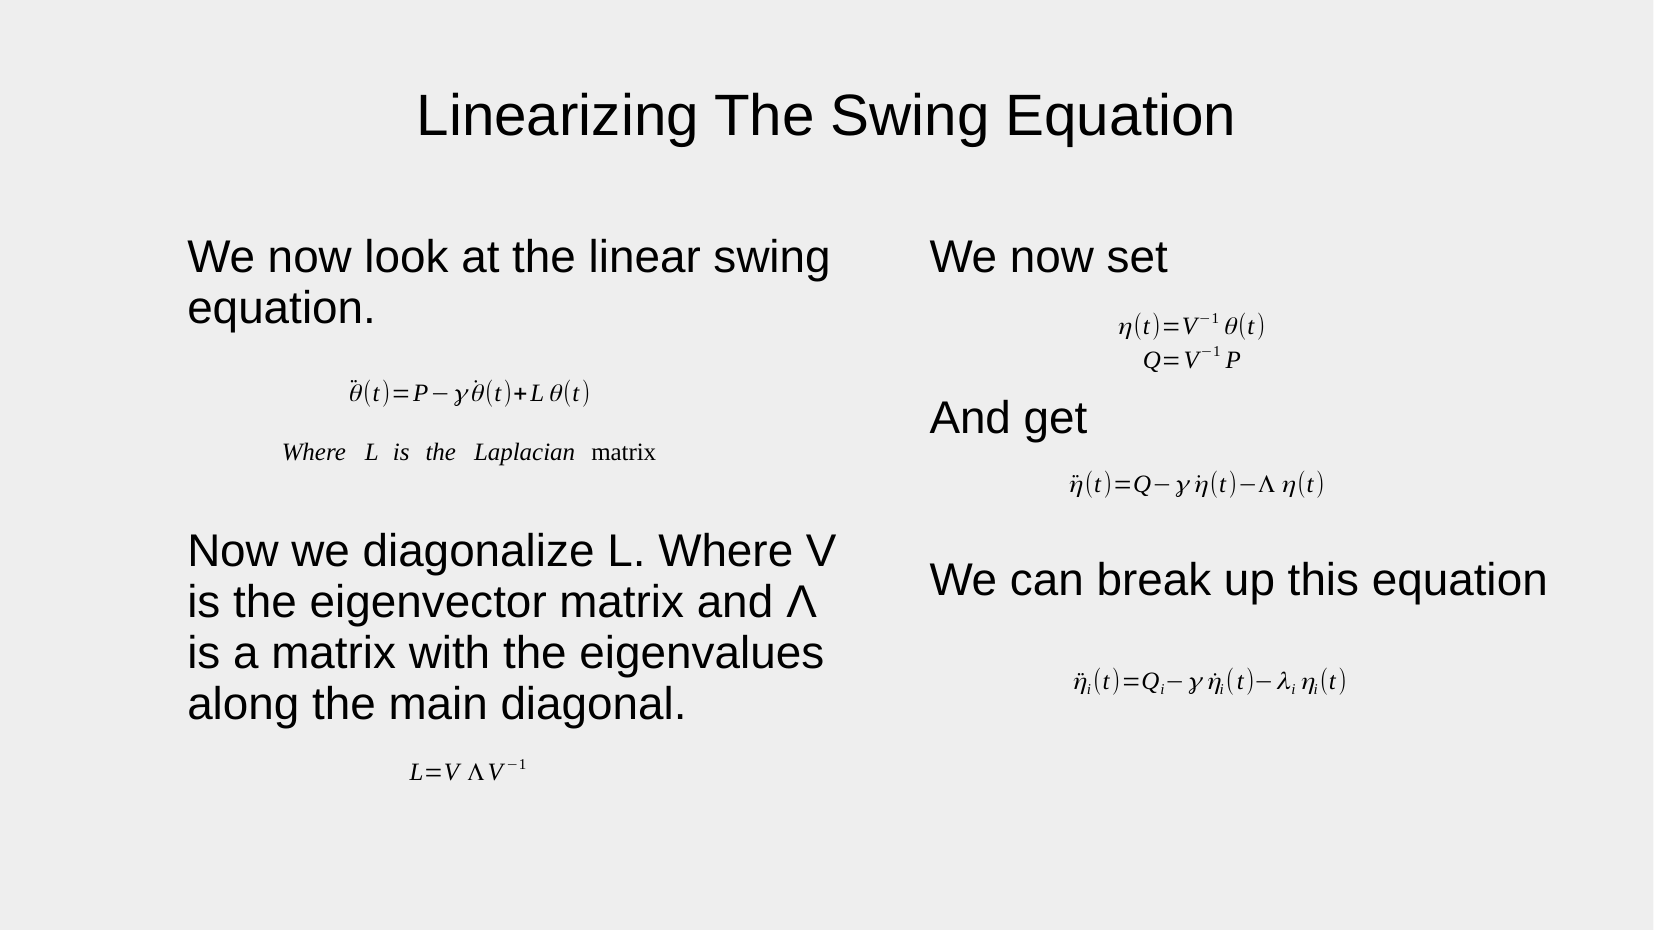

# Linearizing The Swing Equation
We now look at the linear swing equation.
Now we diagonalize L. Where V is the eigenvector matrix and Λ is a matrix with the eigenvalues along the main diagonal.
We now set
And get
We can break up this equation